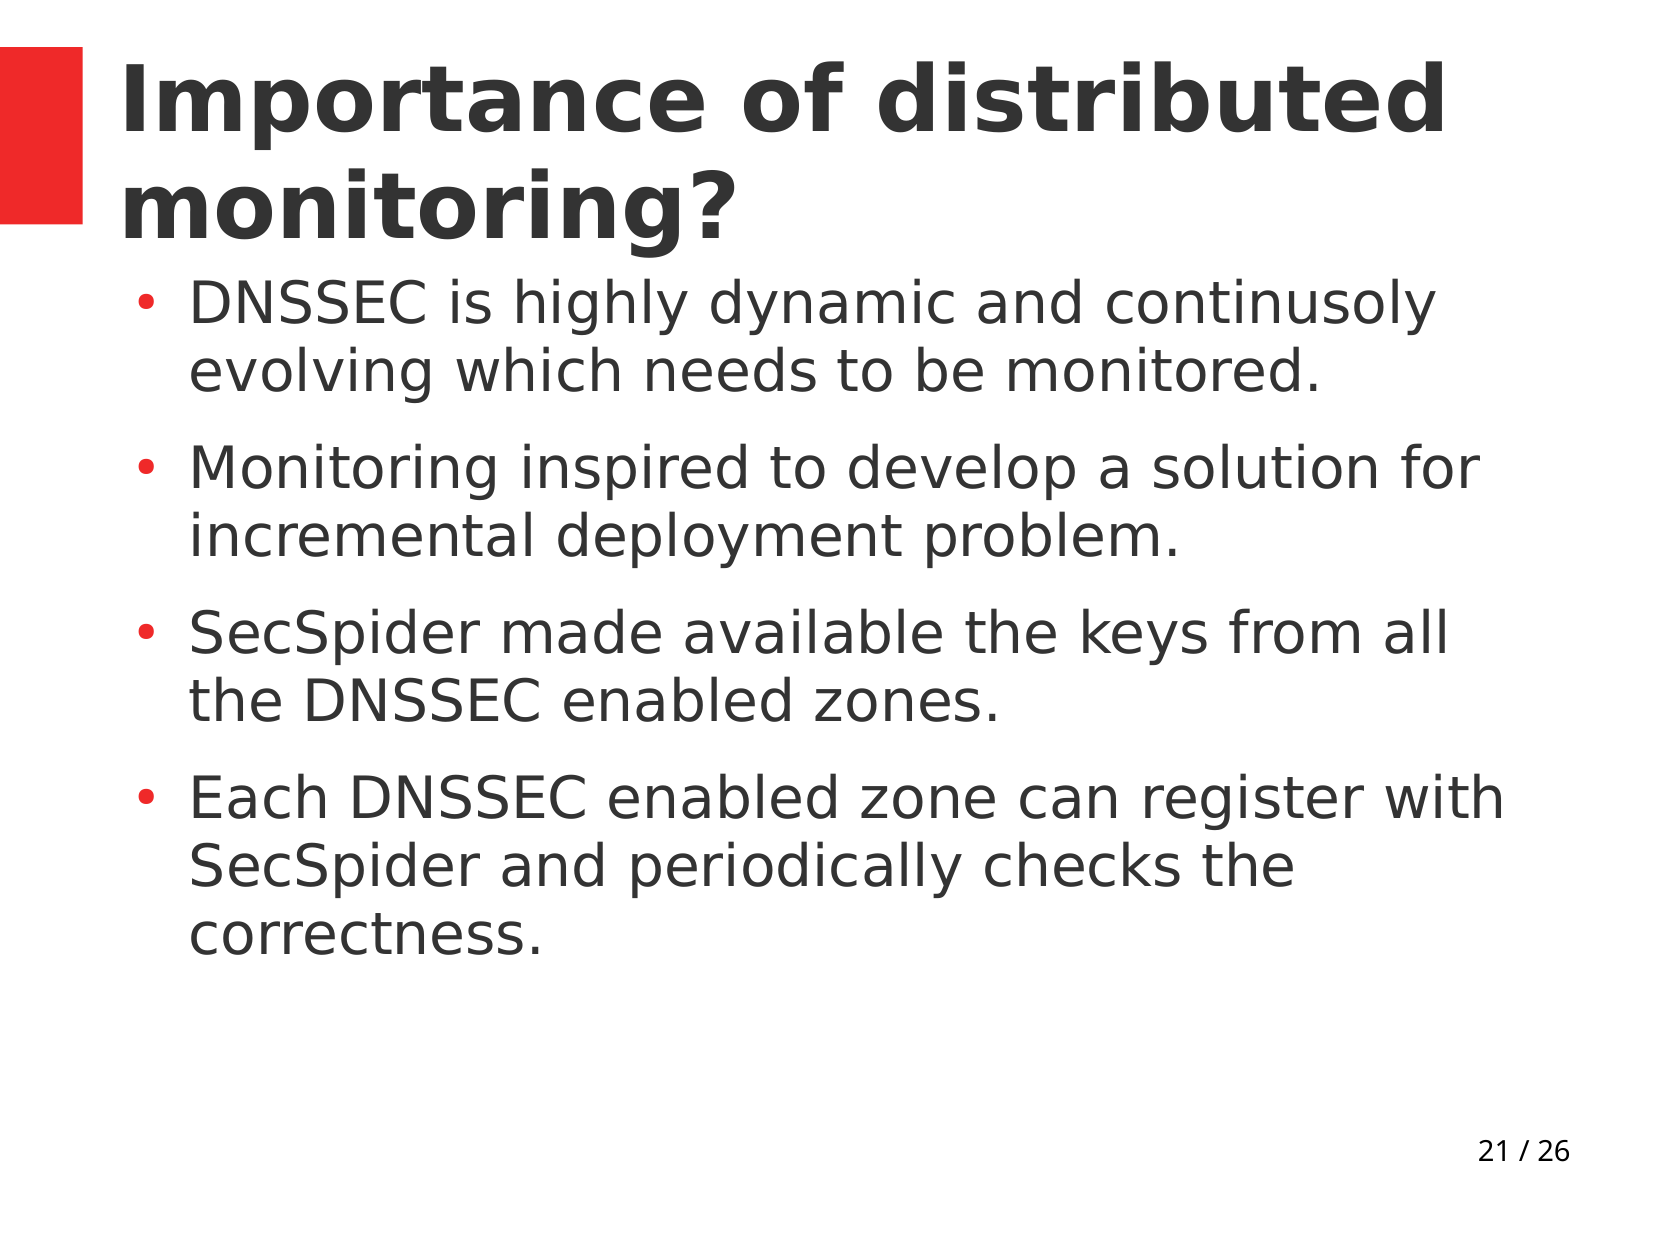

# Importance of distributed monitoring?
DNSSEC is highly dynamic and continusoly evolving which needs to be monitored.
Monitoring inspired to develop a solution for incremental deployment problem.
SecSpider made available the keys from all the DNSSEC enabled zones.
Each DNSSEC enabled zone can register with SecSpider and periodically checks the correctness.
21